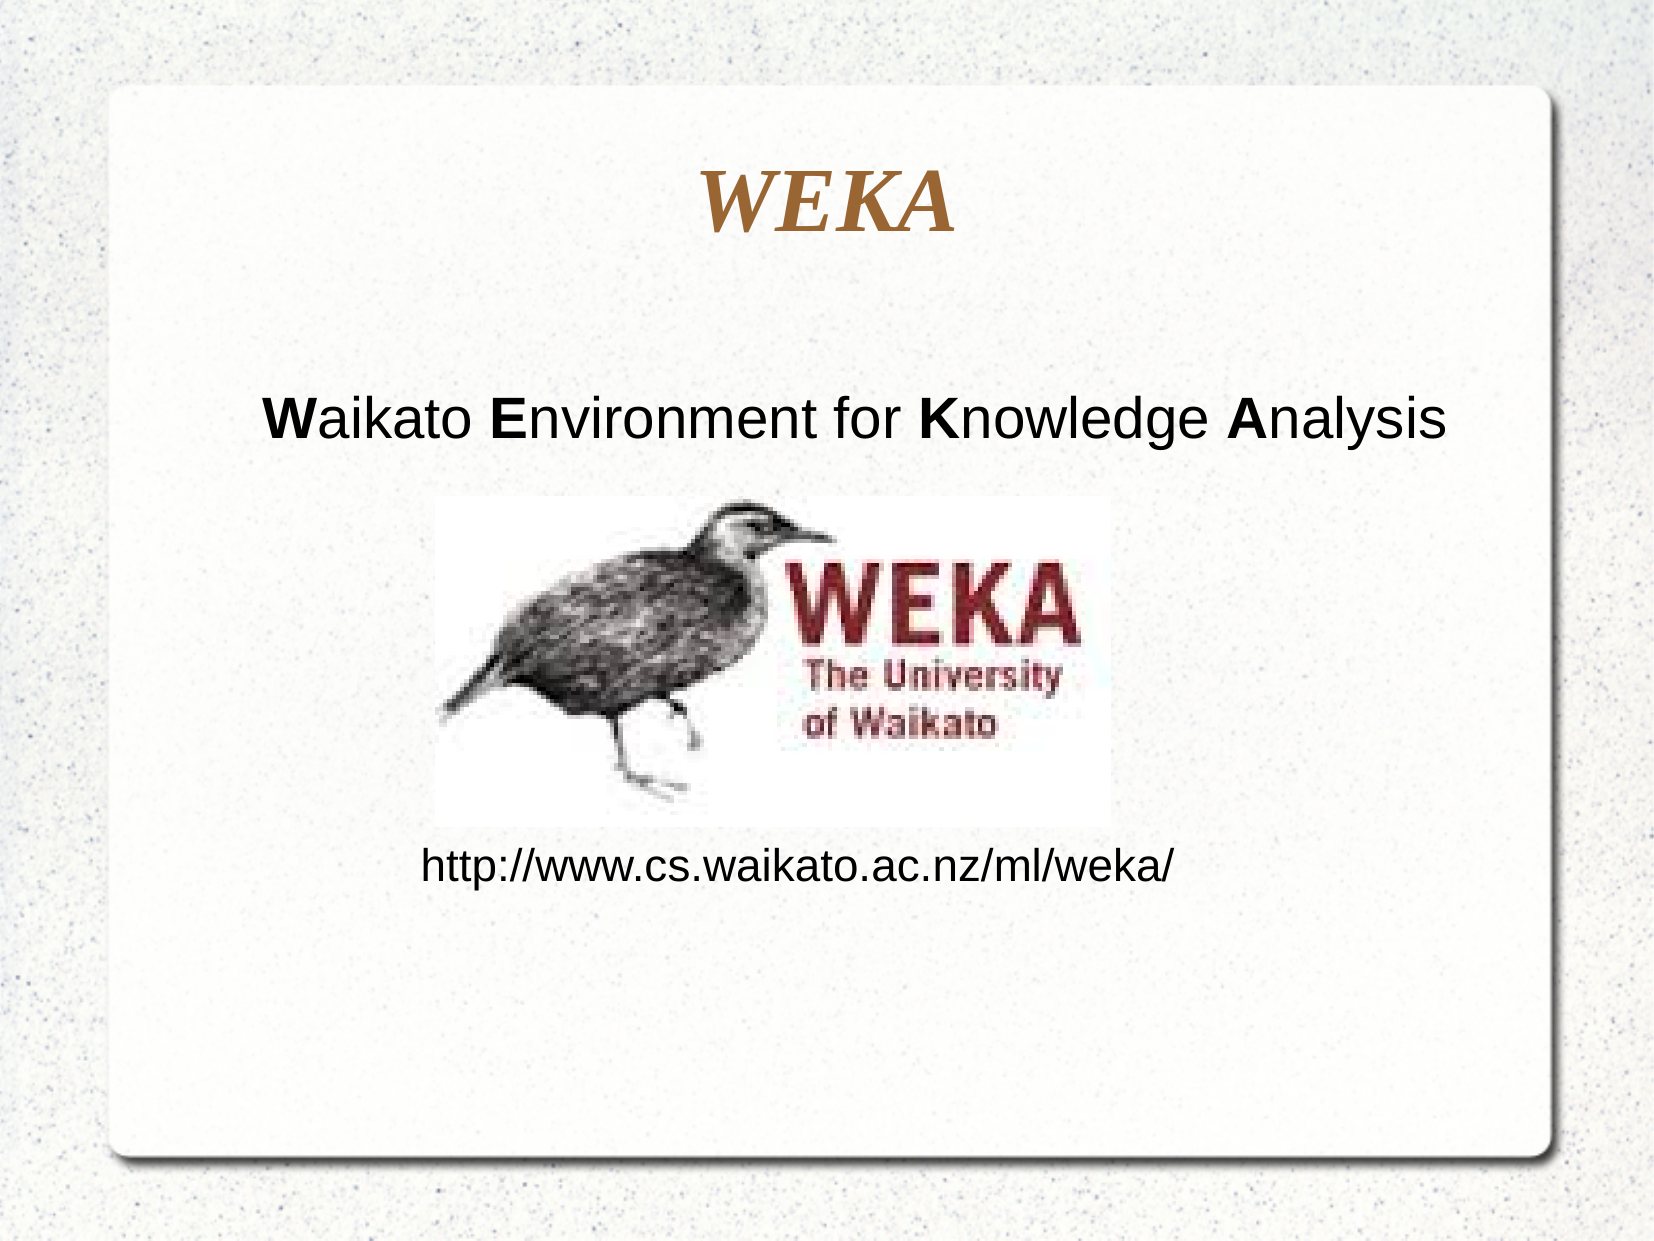

# WEKA
Waikato Environment for Knowledge Analysis
http://www.cs.waikato.ac.nz/ml/weka/